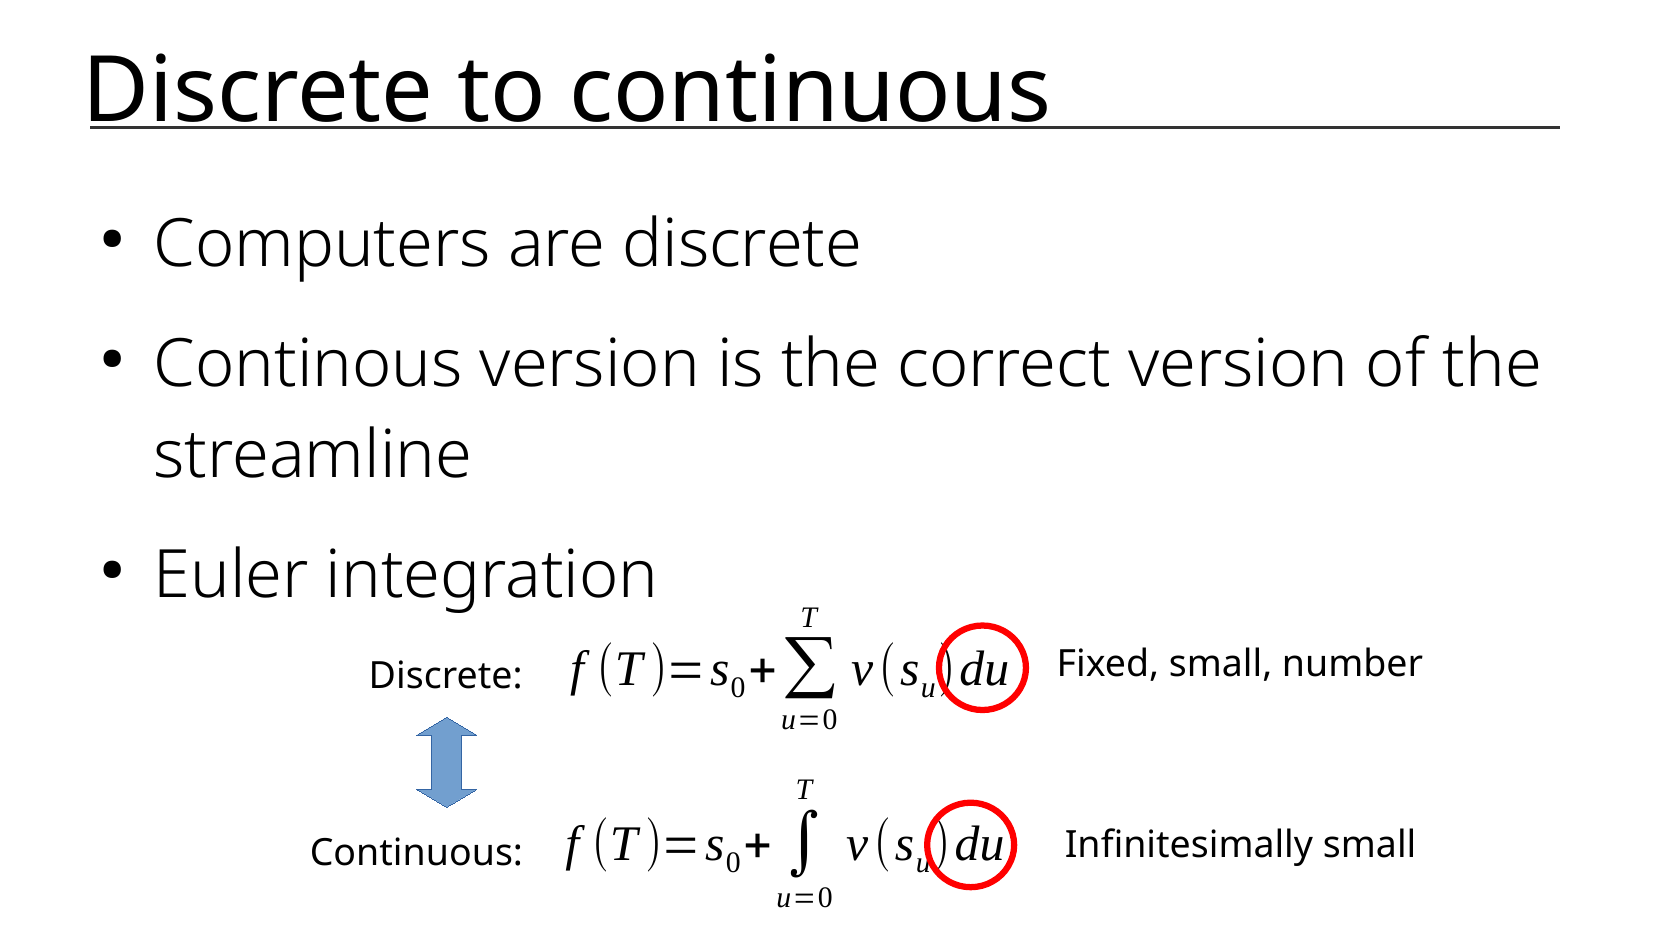

# Discrete to continuous
Computers are discrete
Continous version is the correct version of the streamline
Euler integration
Fixed, small, number
Discrete:
Infinitesimally small
Continuous: